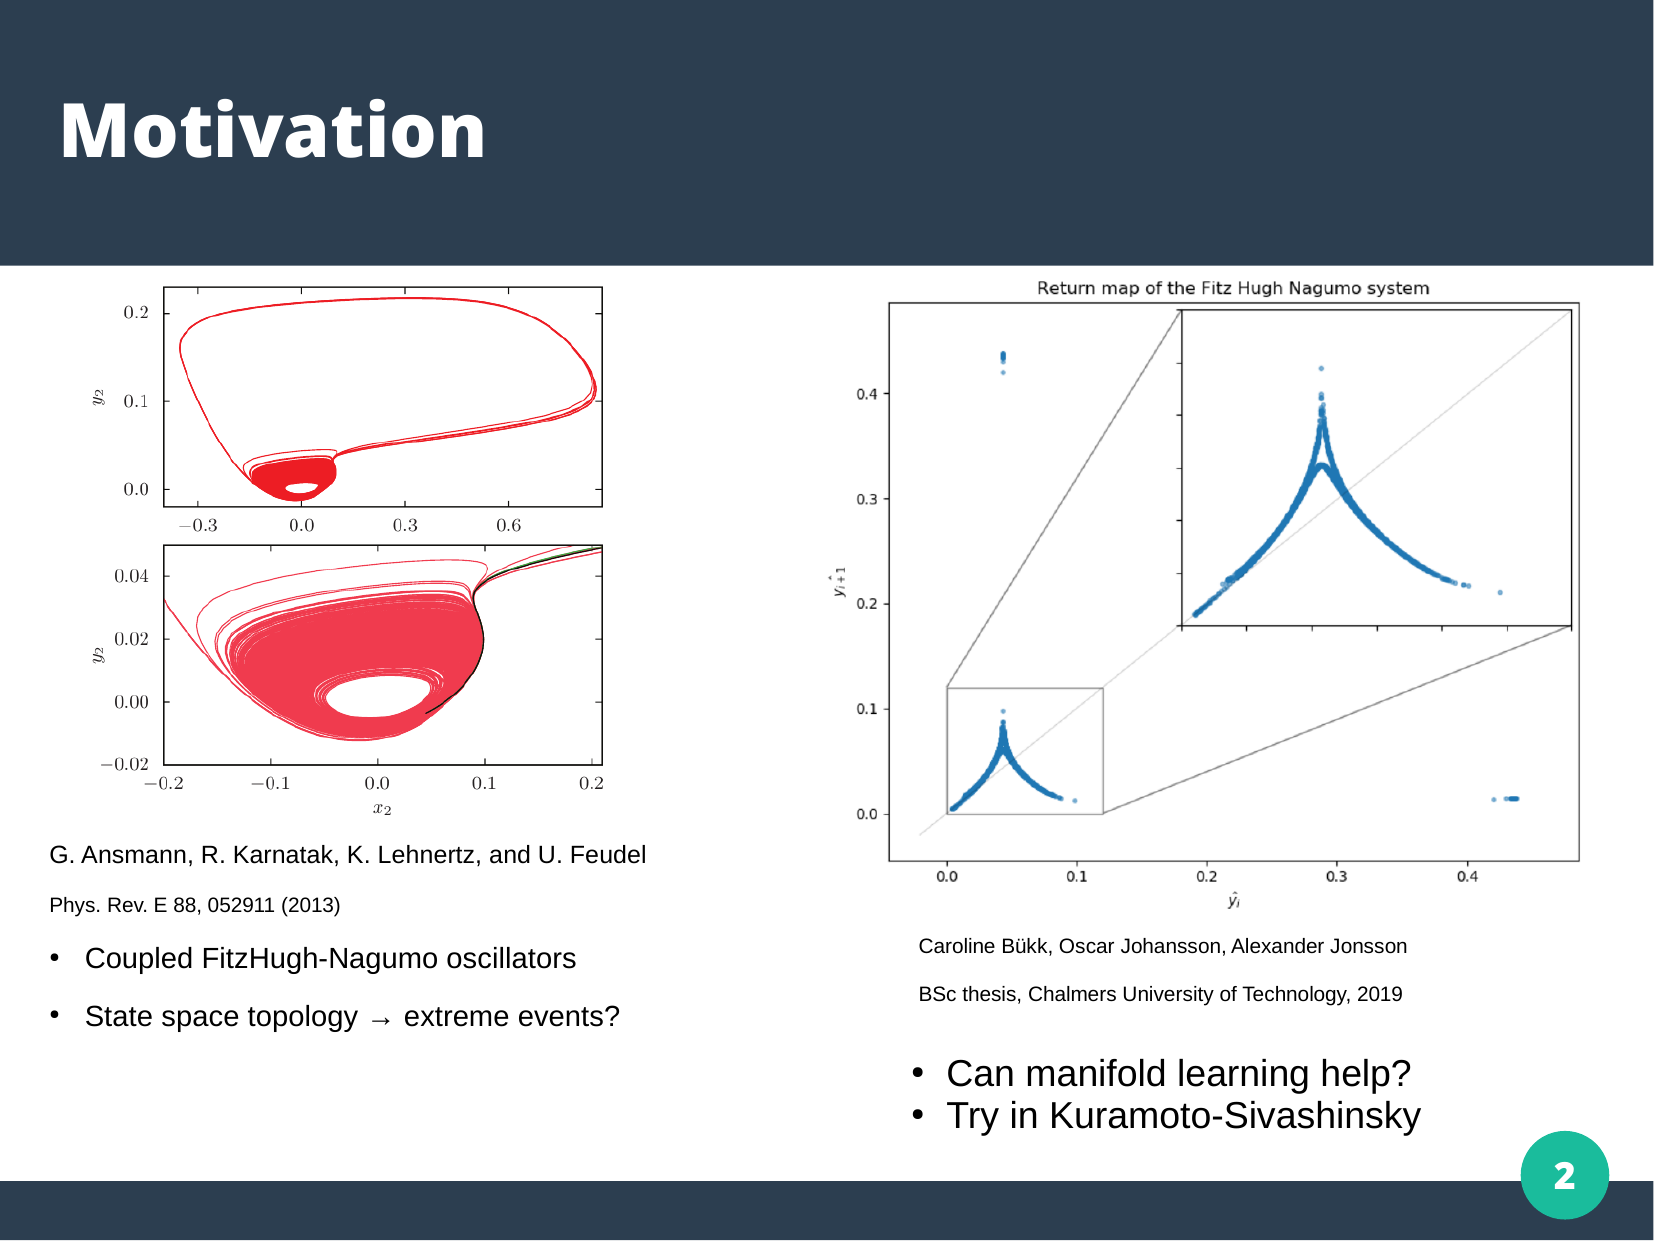

# Motivation
G. Ansmann, R. Karnatak, K. Lehnertz, and U. Feudel
Phys. Rev. E 88, 052911 (2013)
Coupled FitzHugh-Nagumo oscillators
State space topology → extreme events?
Caroline Bükk, Oscar Johansson, Alexander Jonsson
BSc thesis, Chalmers University of Technology, 2019
Can manifold learning help?
Try in Kuramoto-Sivashinsky
2